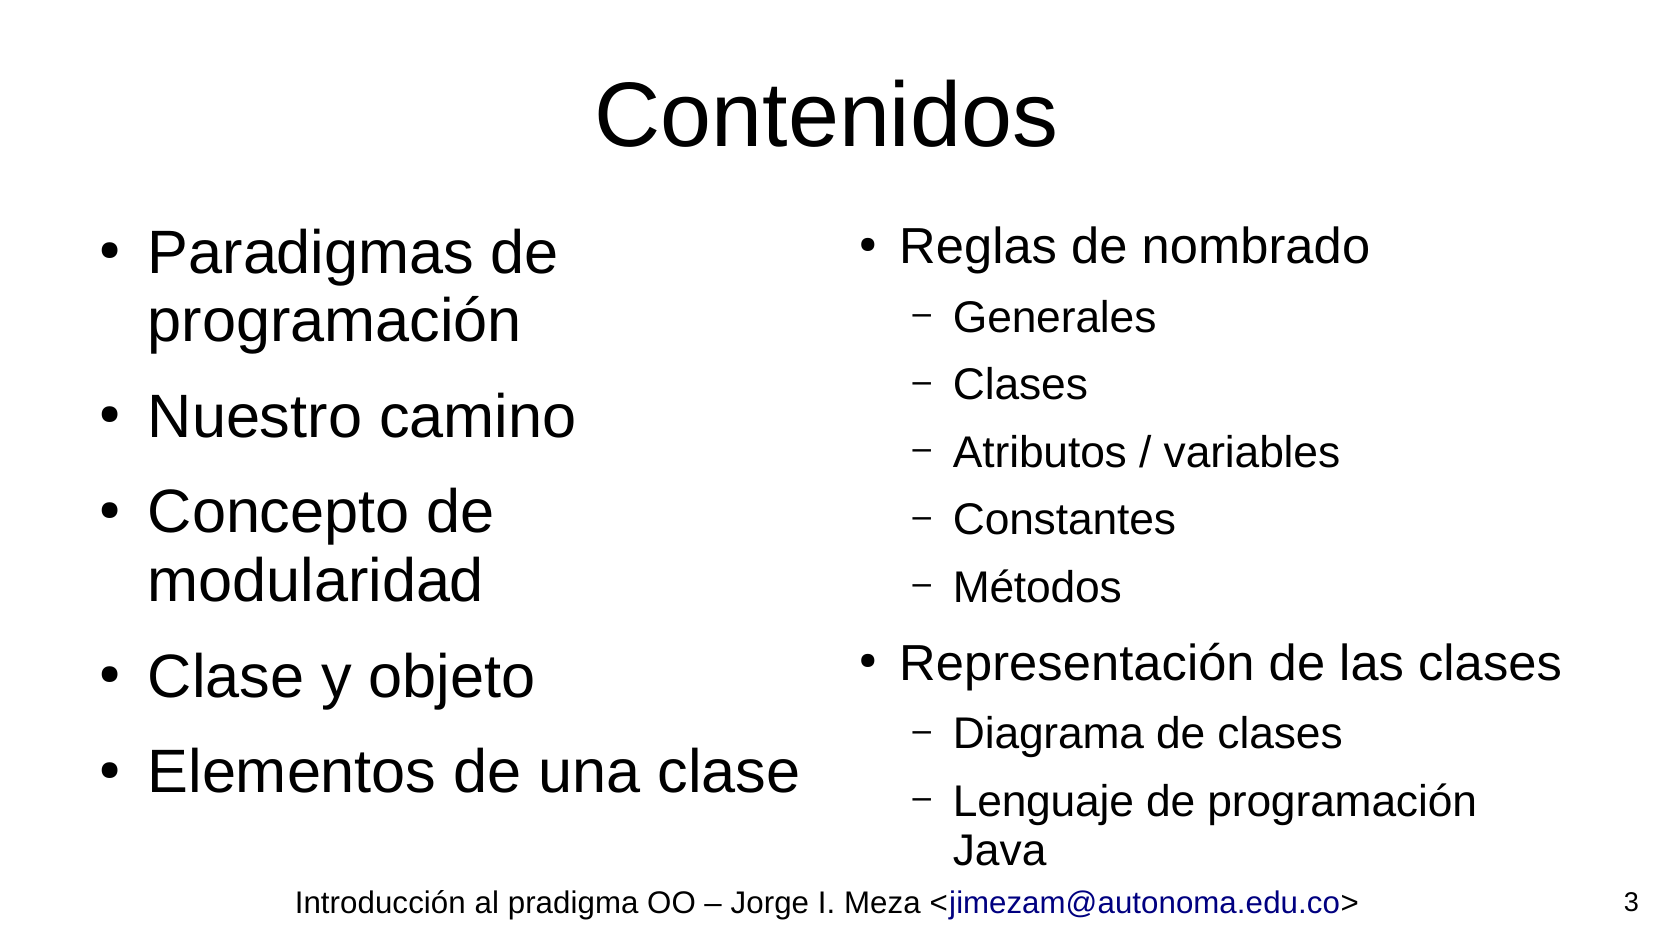

# Contenidos
Paradigmas de programación
Nuestro camino
Concepto de modularidad
Clase y objeto
Elementos de una clase
Reglas de nombrado
Generales
Clases
Atributos / variables
Constantes
Métodos
Representación de las clases
Diagrama de clases
Lenguaje de programación Java